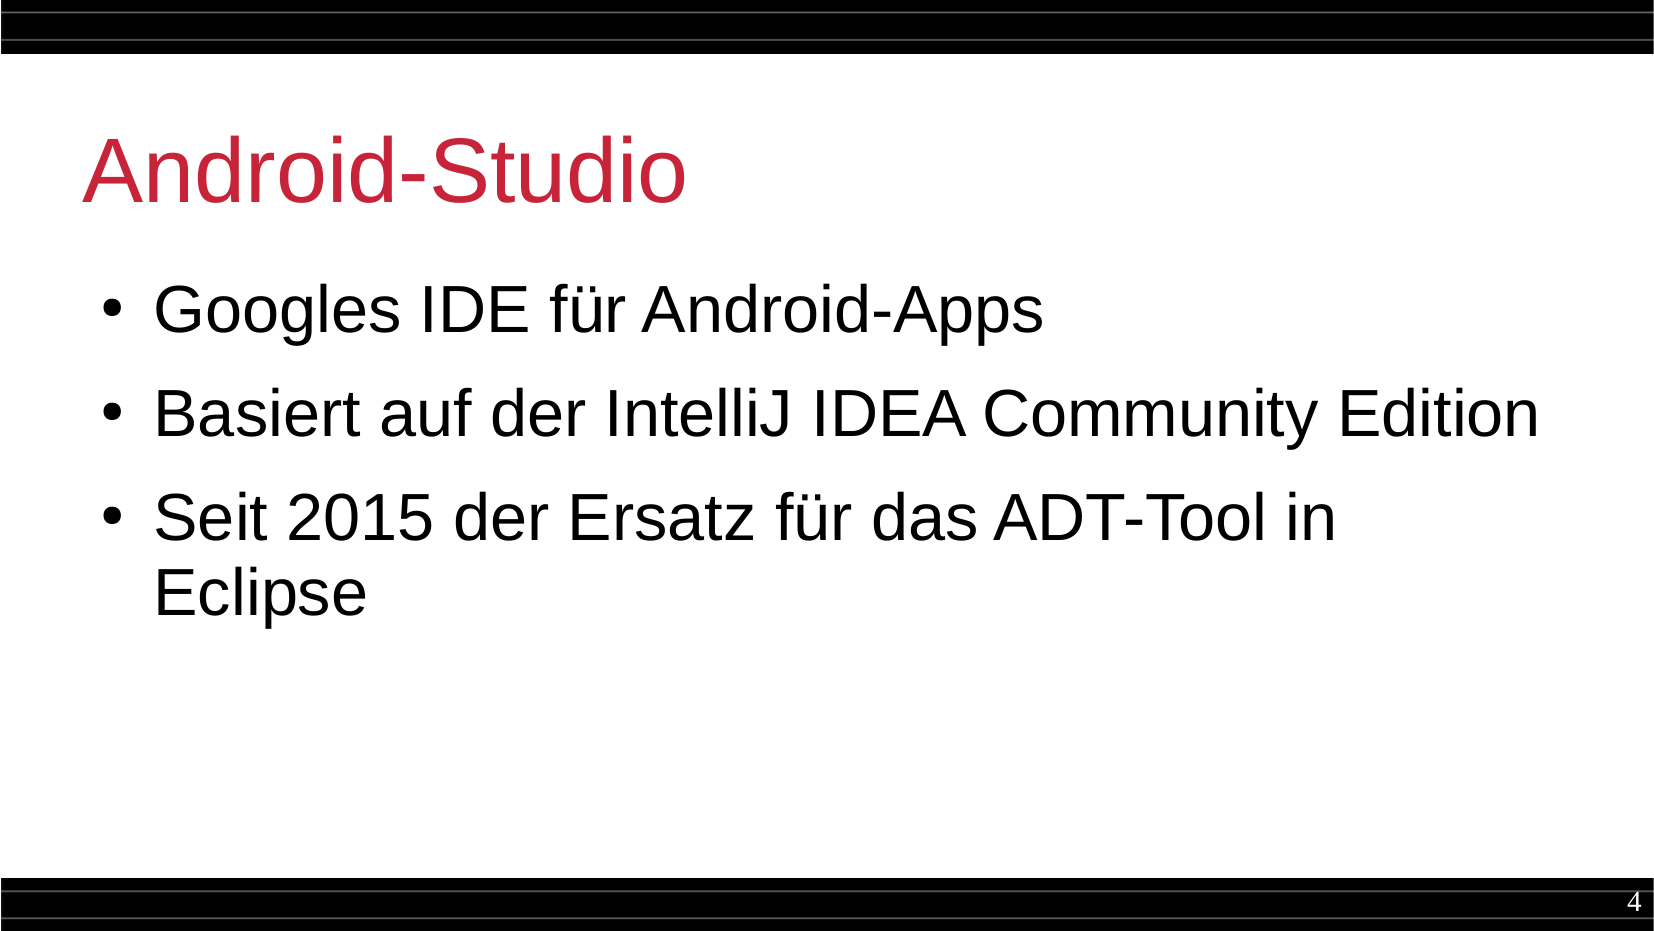

# Android-Studio
Googles IDE für Android-Apps
Basiert auf der IntelliJ IDEA Community Edition
Seit 2015 der Ersatz für das ADT-Tool in Eclipse